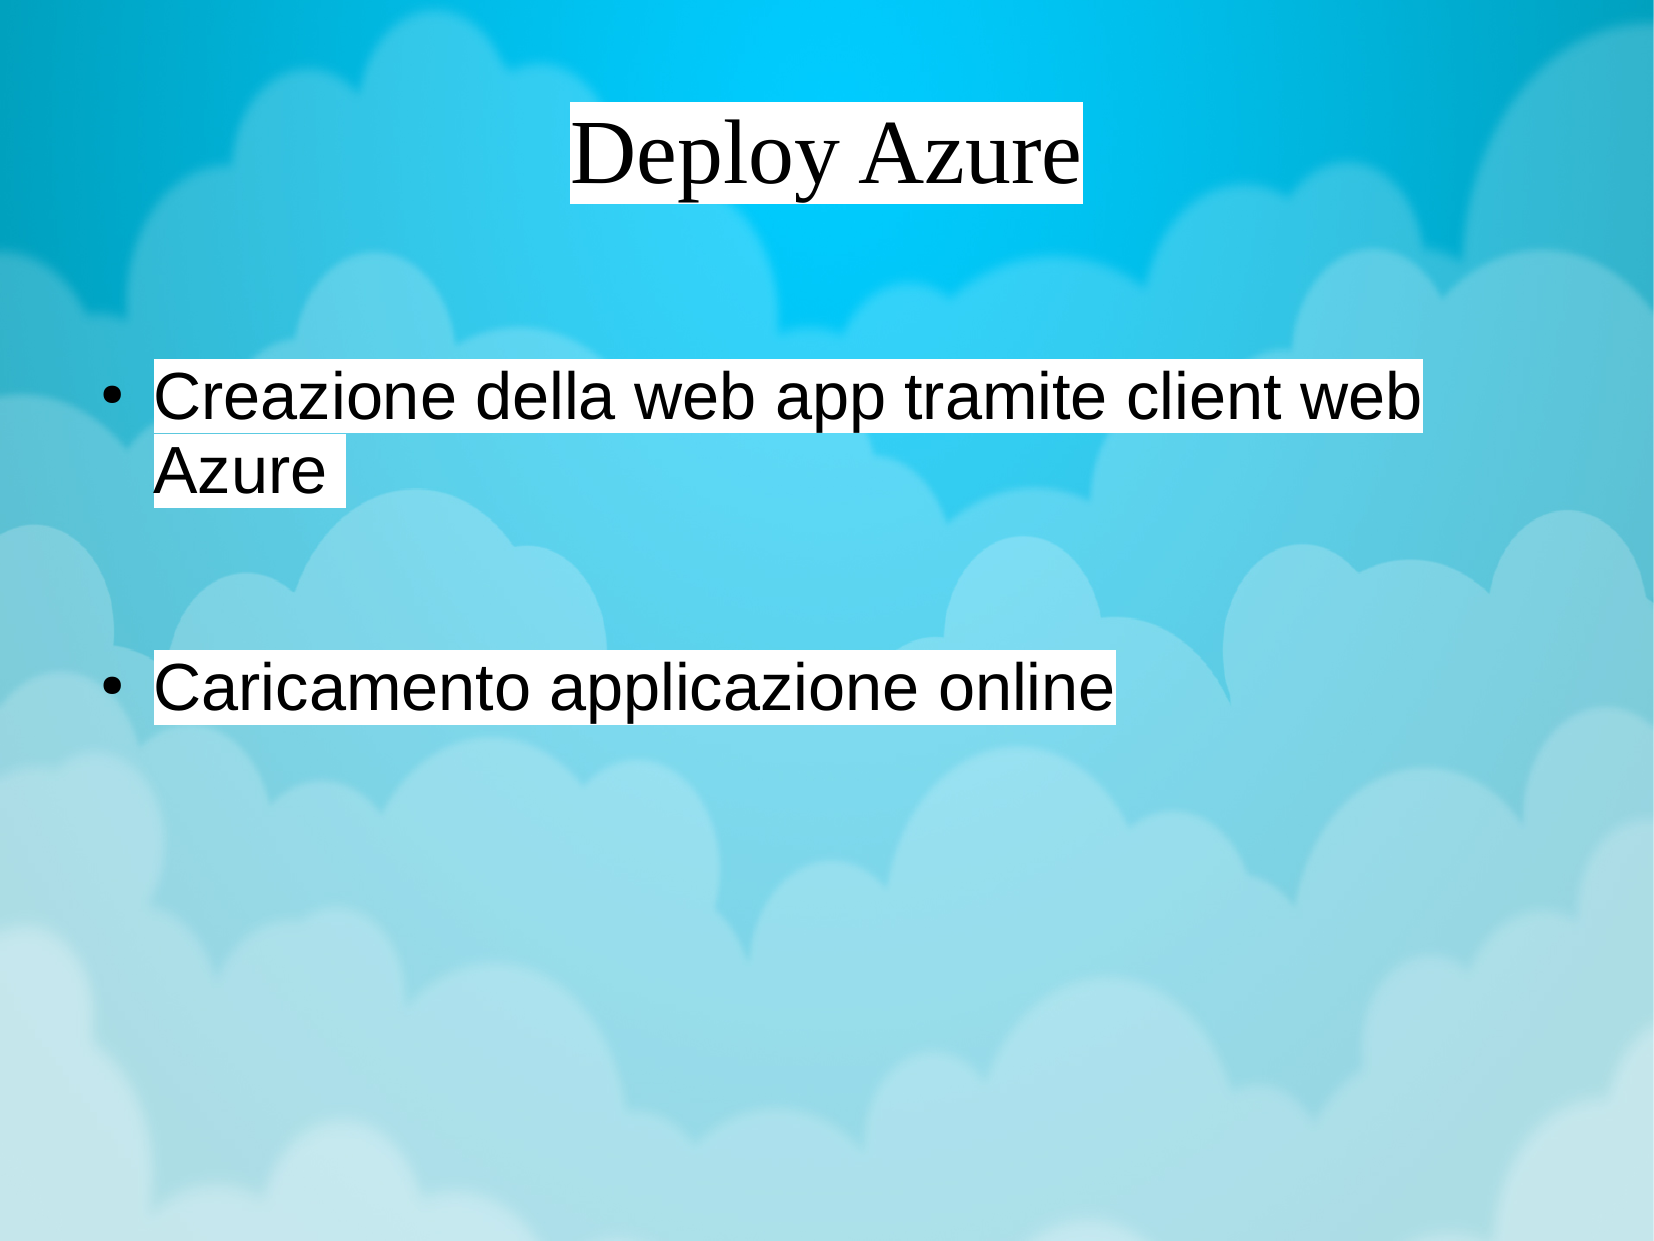

# Deploy Azure
Creazione della web app tramite client web Azure
Caricamento applicazione online